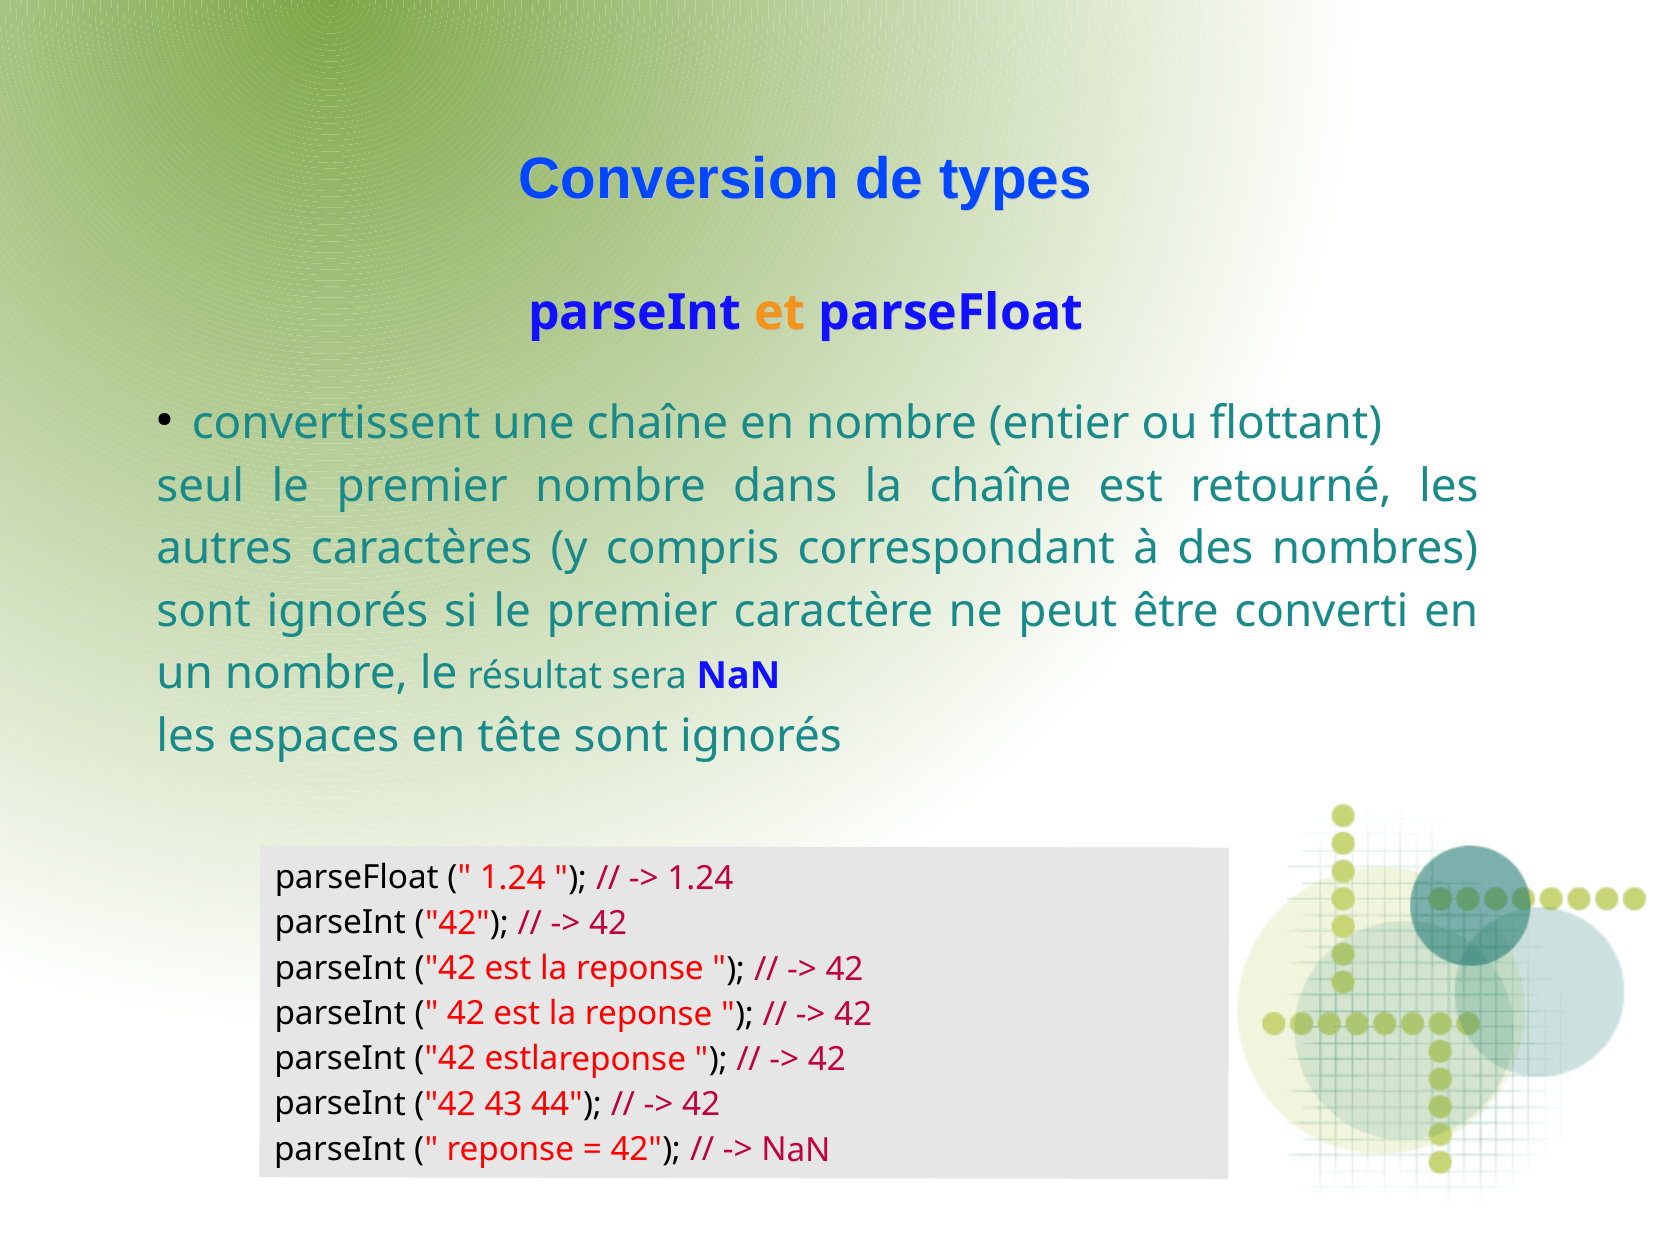

# Conversion de types parseInt et parseFloat
convertissent une chaîne en nombre (entier ou flottant)
seul le premier nombre dans la chaîne est retourné, les autres caractères (y compris correspondant à des nombres) sont ignorés si le premier caractère ne peut être converti en un nombre, le résultat sera NaN
les espaces en tête sont ignorés
parseFloat (" 1.24 "); // -> 1.24
parseInt ("42"); // -> 42
parseInt ("42 est la reponse "); // -> 42
parseInt (" 42 est la reponse "); // -> 42
parseInt ("42 estlareponse "); // -> 42
parseInt ("42 43 44"); // -> 42
parseInt (" reponse = 42"); // -> NaN